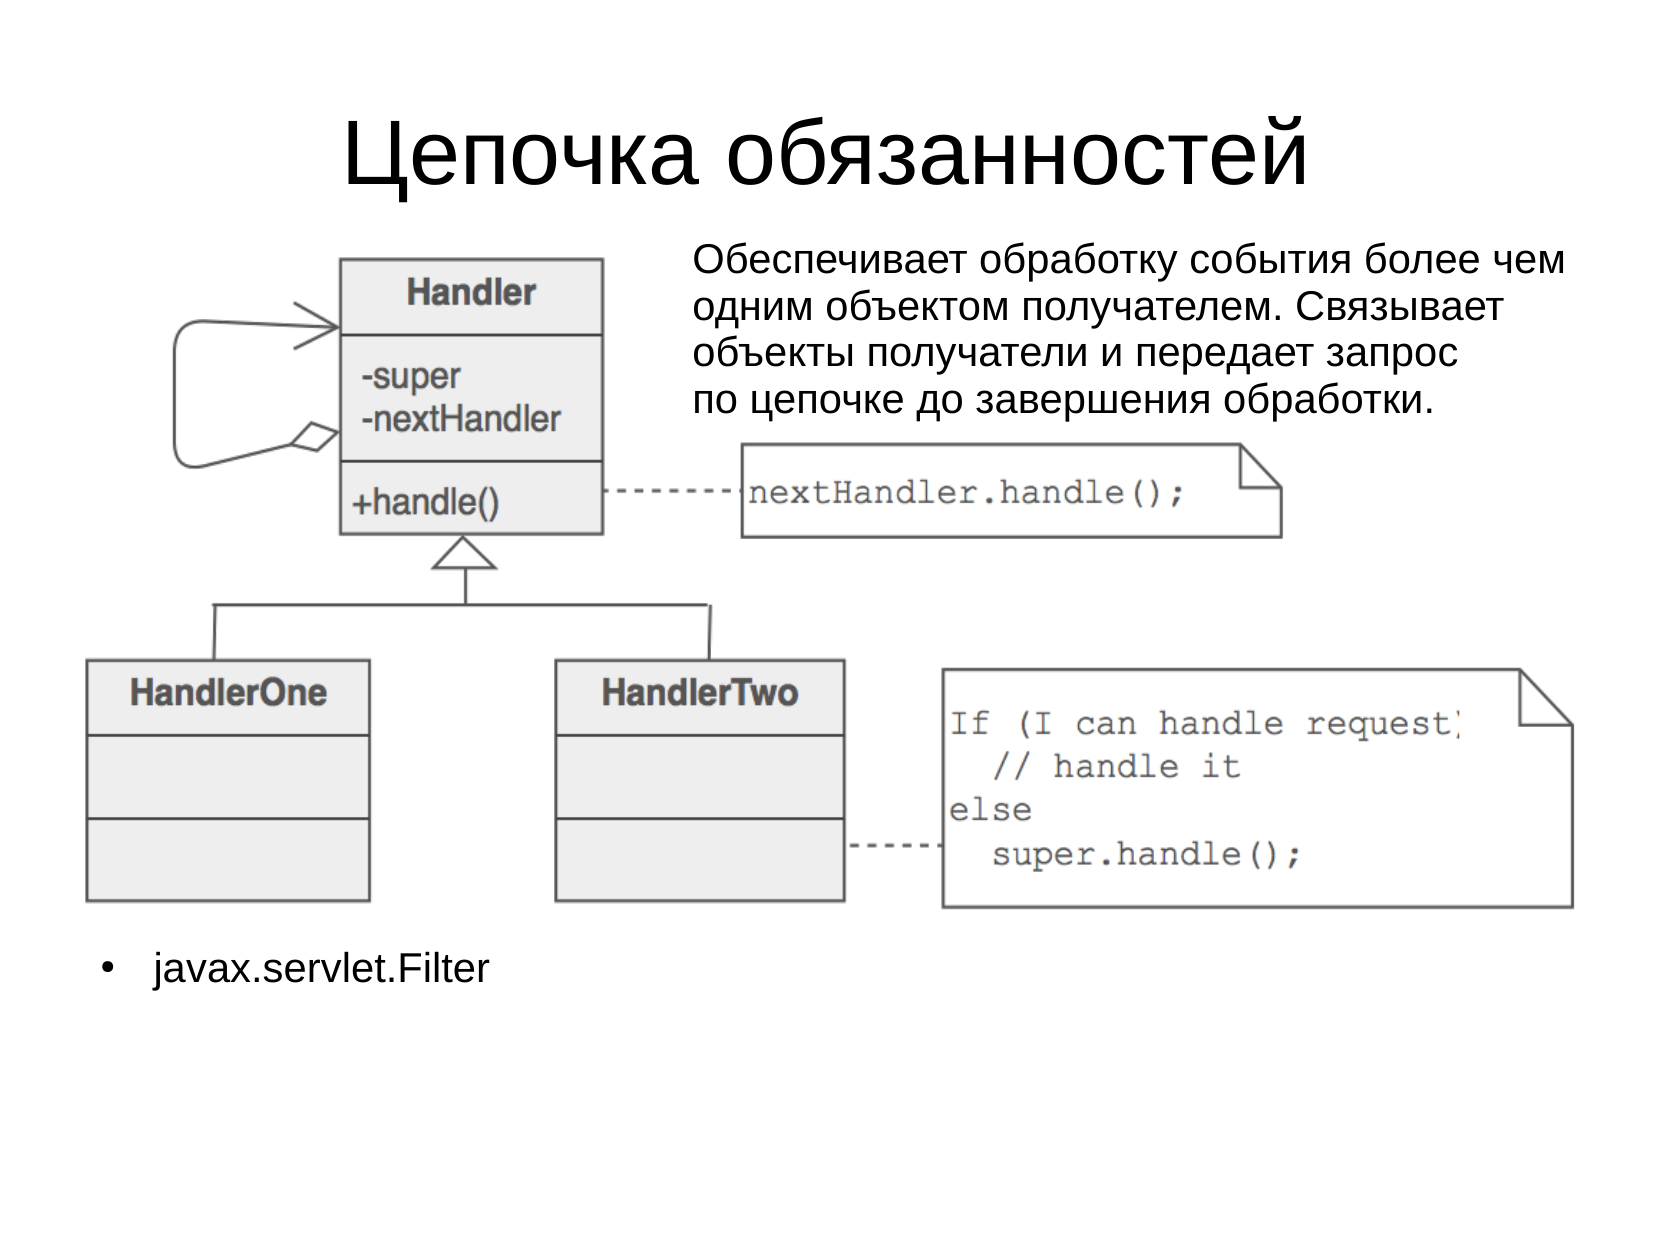

# Цепочка обязанностей
Обеспечивает обработку события более чем одним объектом получателем. Связывает объекты получатели и передает запрос
по цепочке до завершения обработки.
javax.servlet.Filter